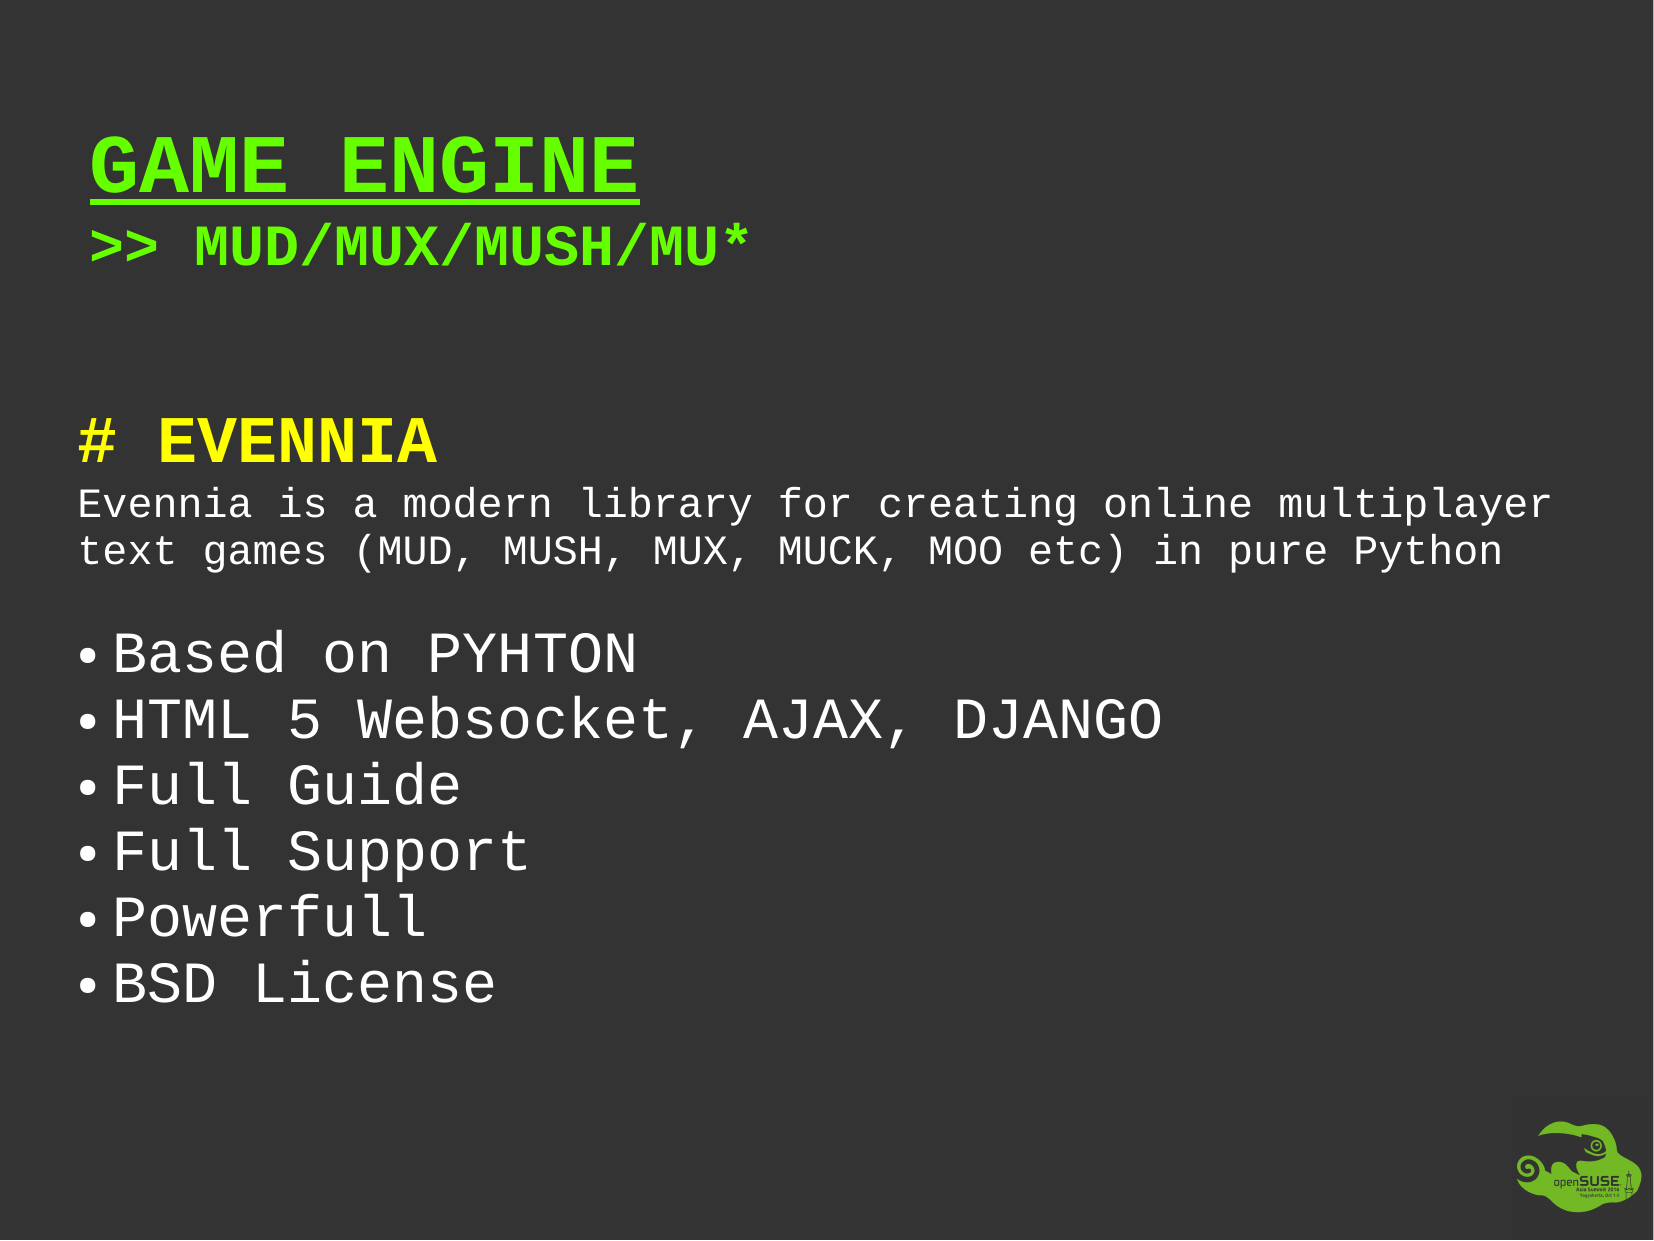

GAME ENGINE
>> MUD/MUX/MUSH/MU*
# EVENNIA Evennia is a modern library for creating online multiplayer text games (MUD, MUSH, MUX, MUCK, MOO etc) in pure Python
Based on PYHTON
HTML 5 Websocket, AJAX, DJANGO
Full Guide
Full Support
Powerfull
BSD License